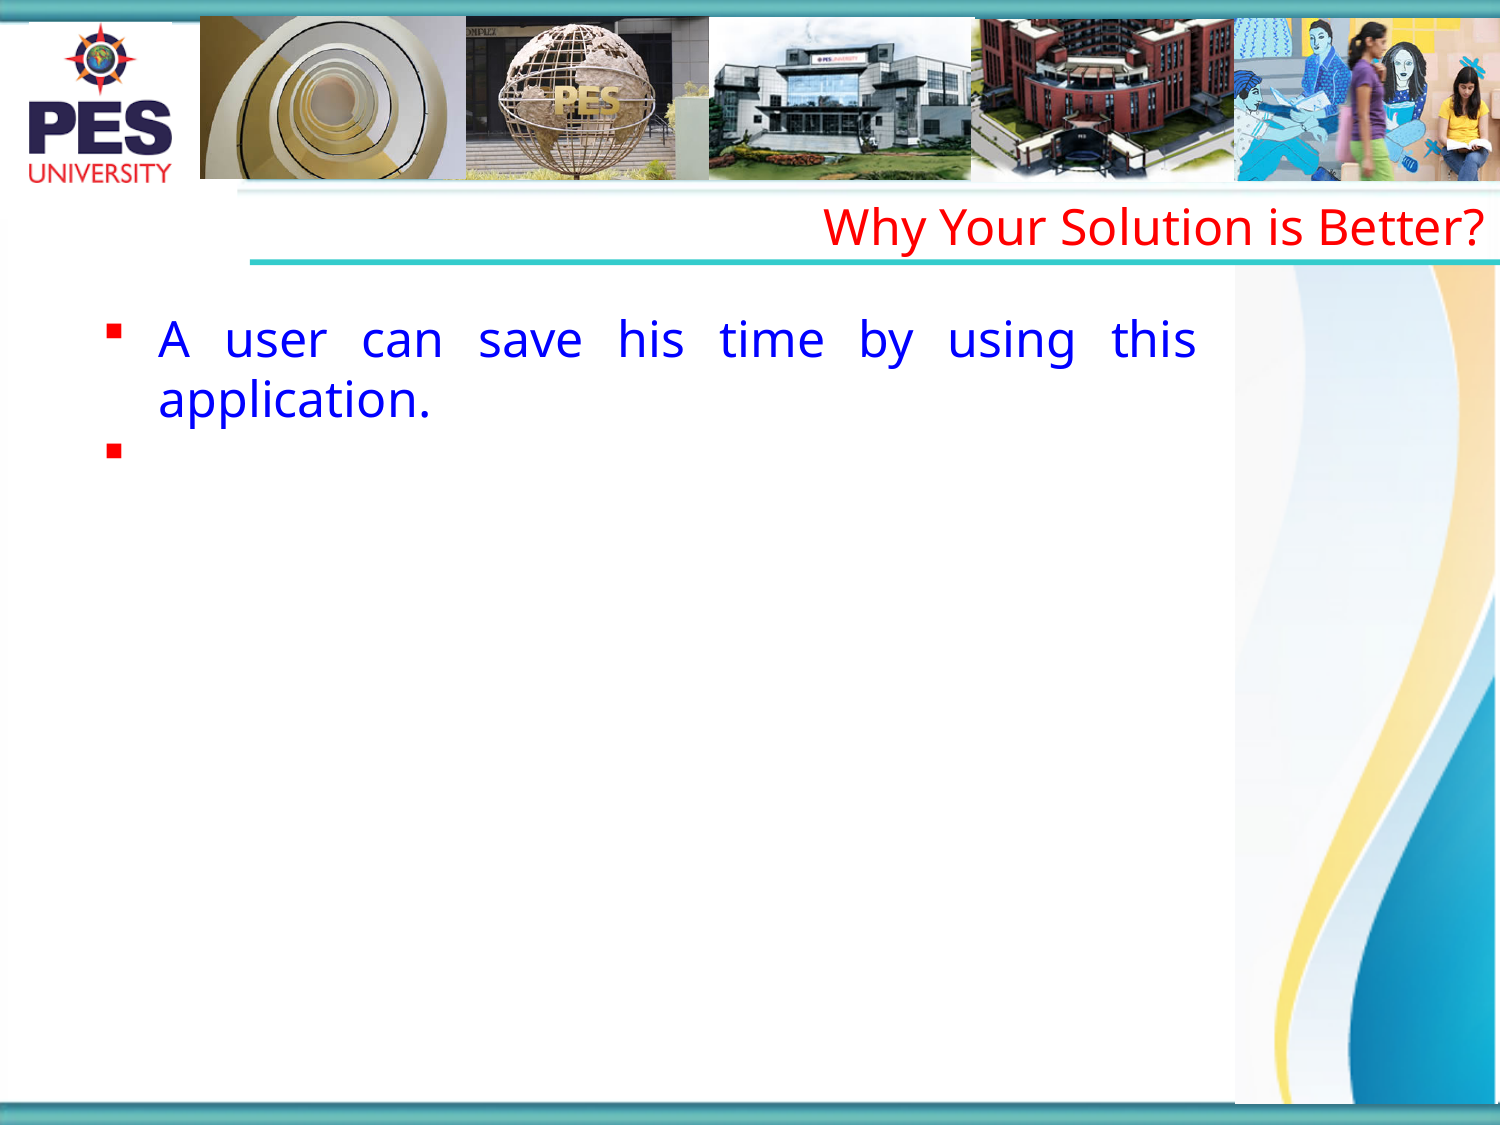

Why Your Solution is Better?
A user can save his time by using this application.